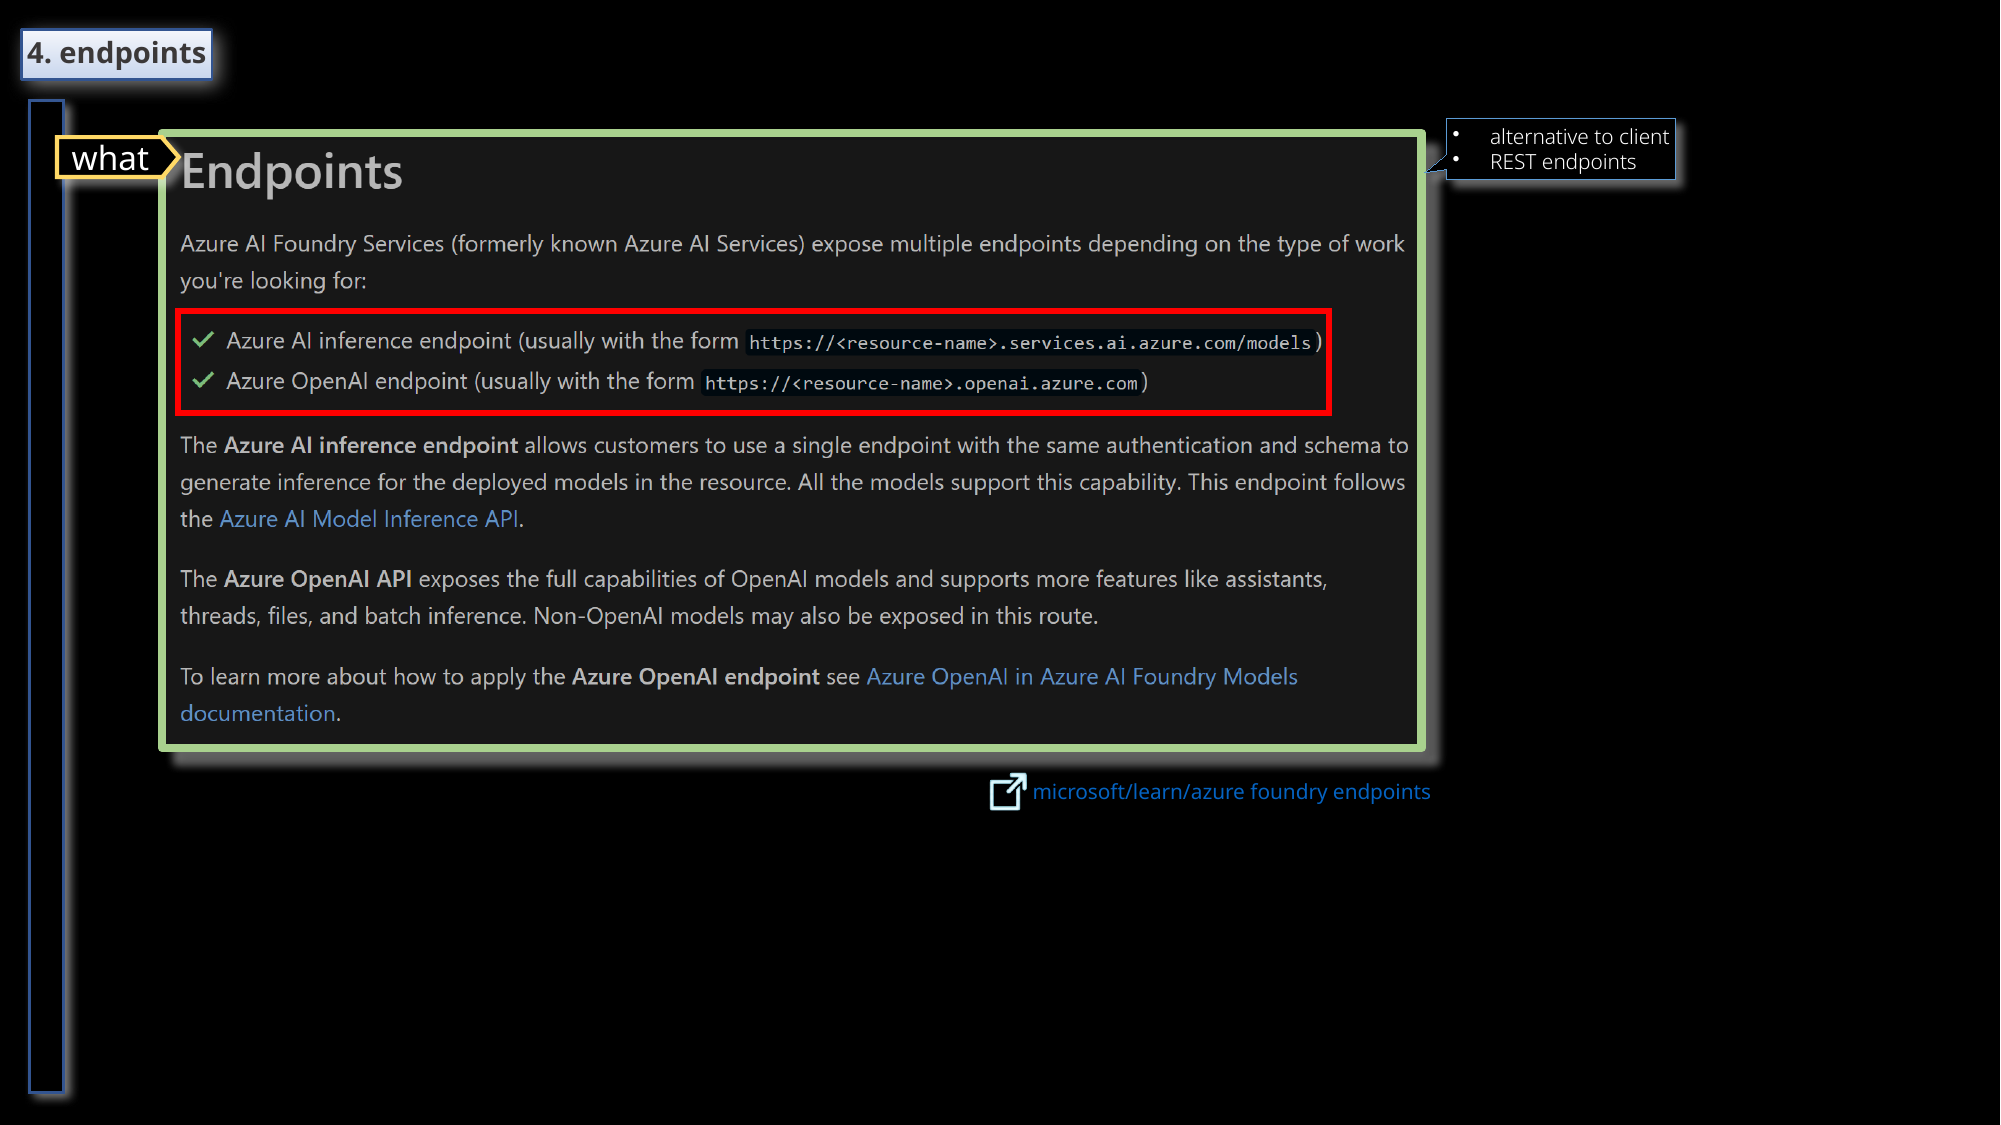

# 4. endpoints
alternative to client
REST endpoints
what
microsoft/learn/azure foundry endpoints